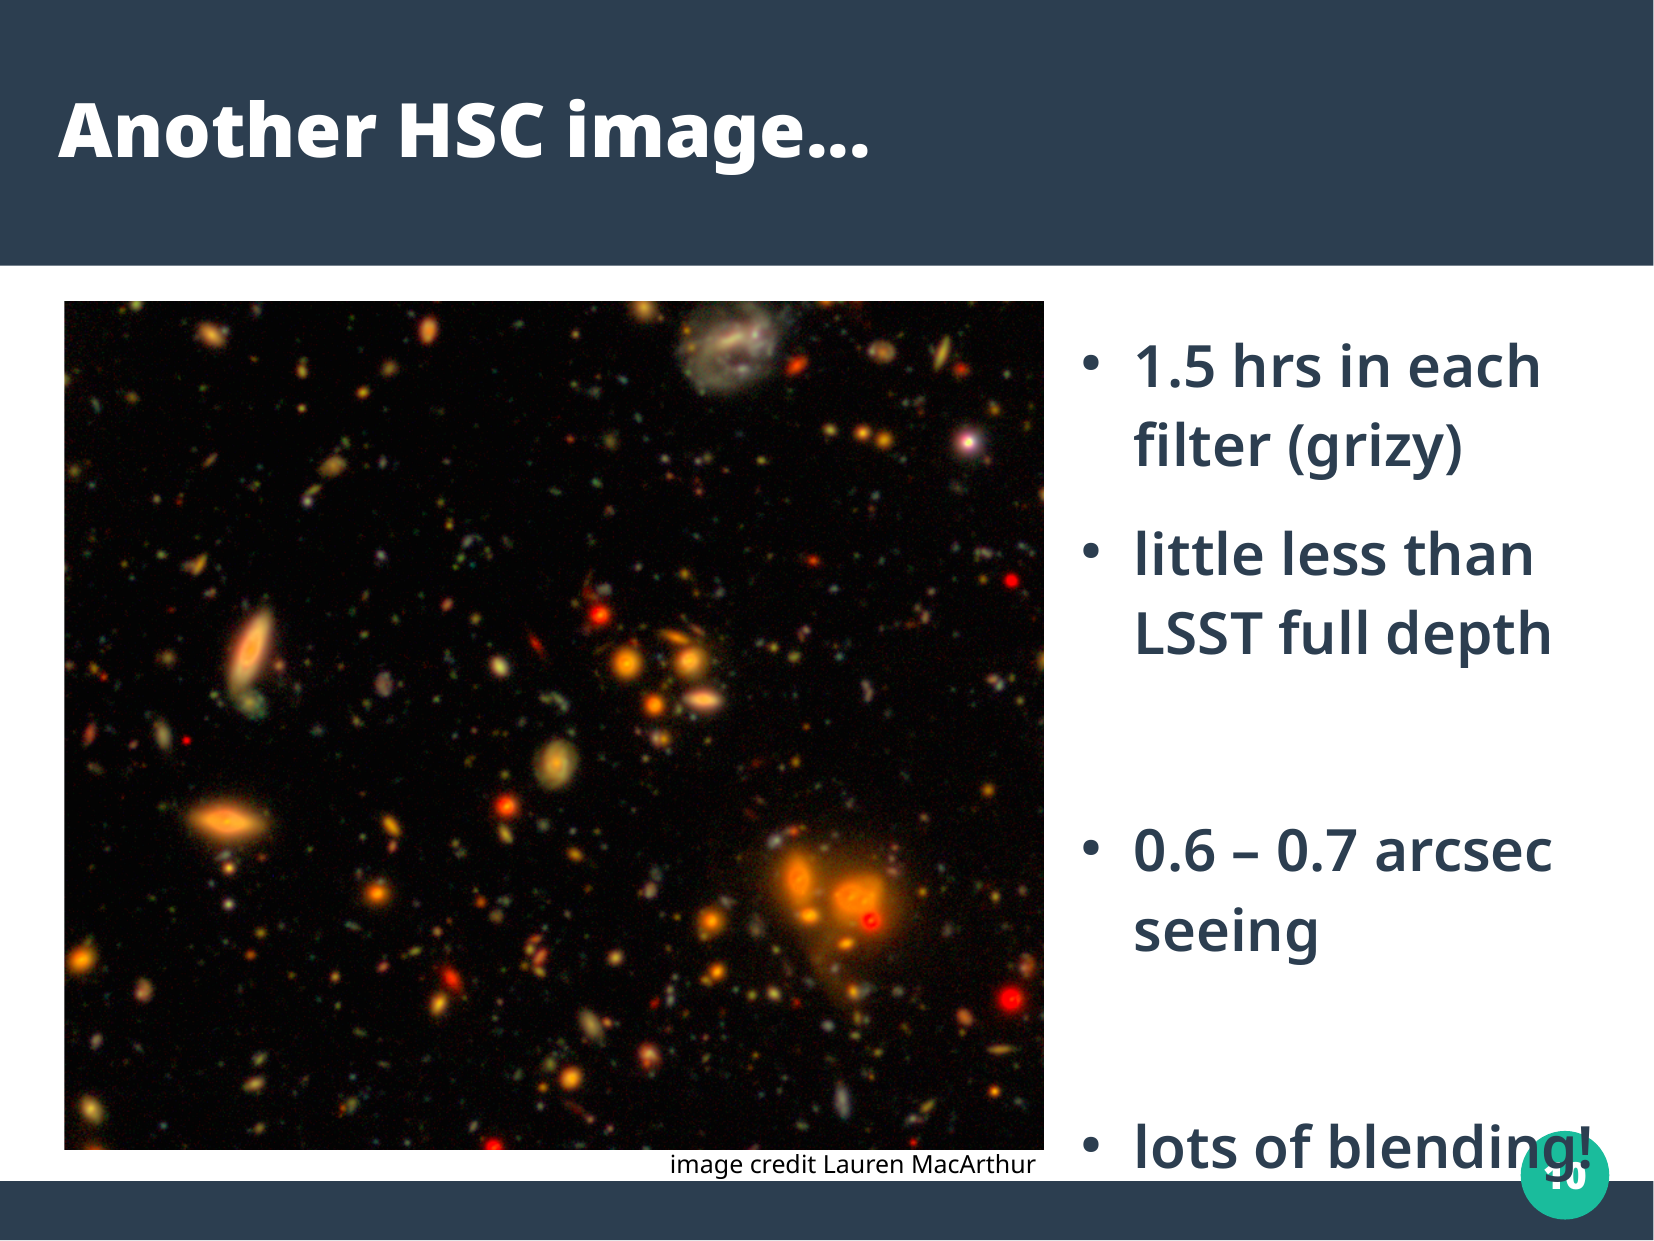

# Another HSC image...
1.5 hrs in each filter (grizy)
little less than LSST full depth
0.6 – 0.7 arcsec seeing
lots of blending!
10
image credit Lauren MacArthur